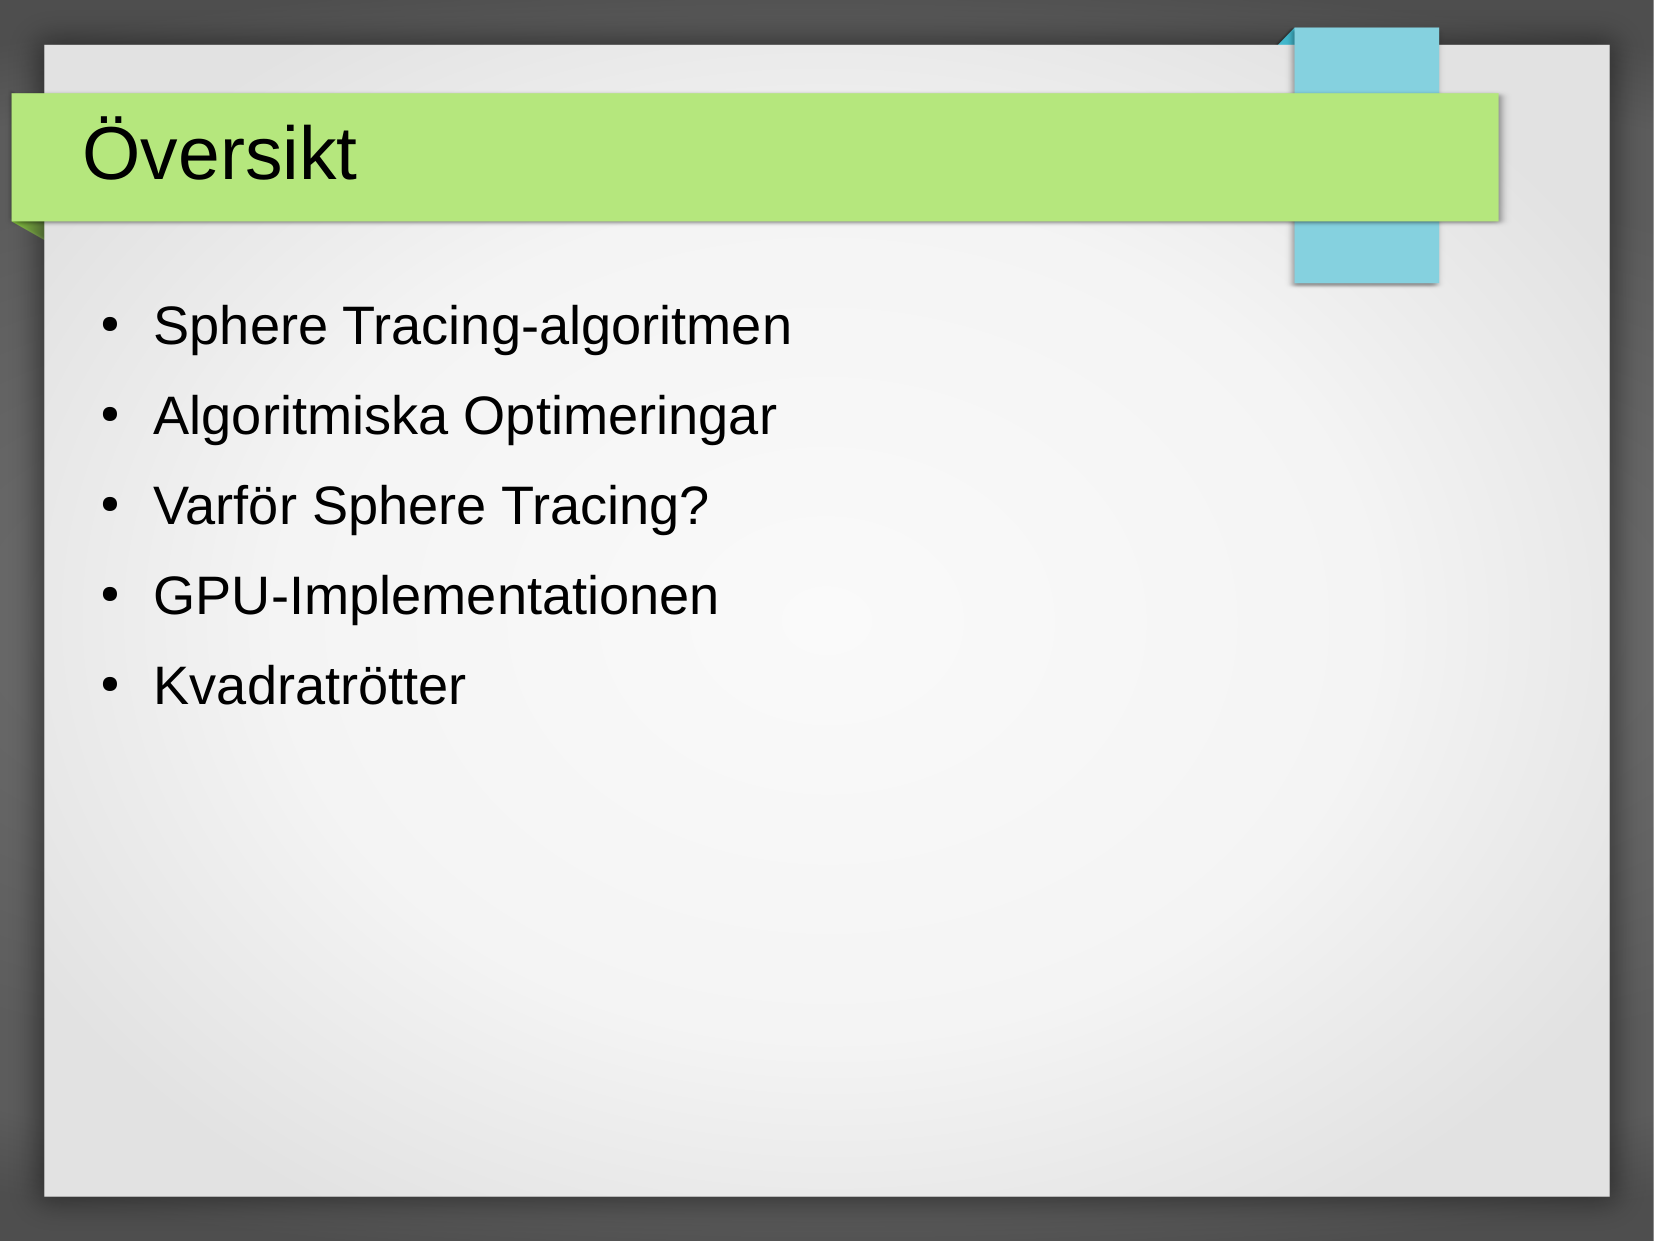

# Översikt
Sphere Tracing-algoritmen
Algoritmiska Optimeringar
Varför Sphere Tracing?
GPU-Implementationen
Kvadratrötter